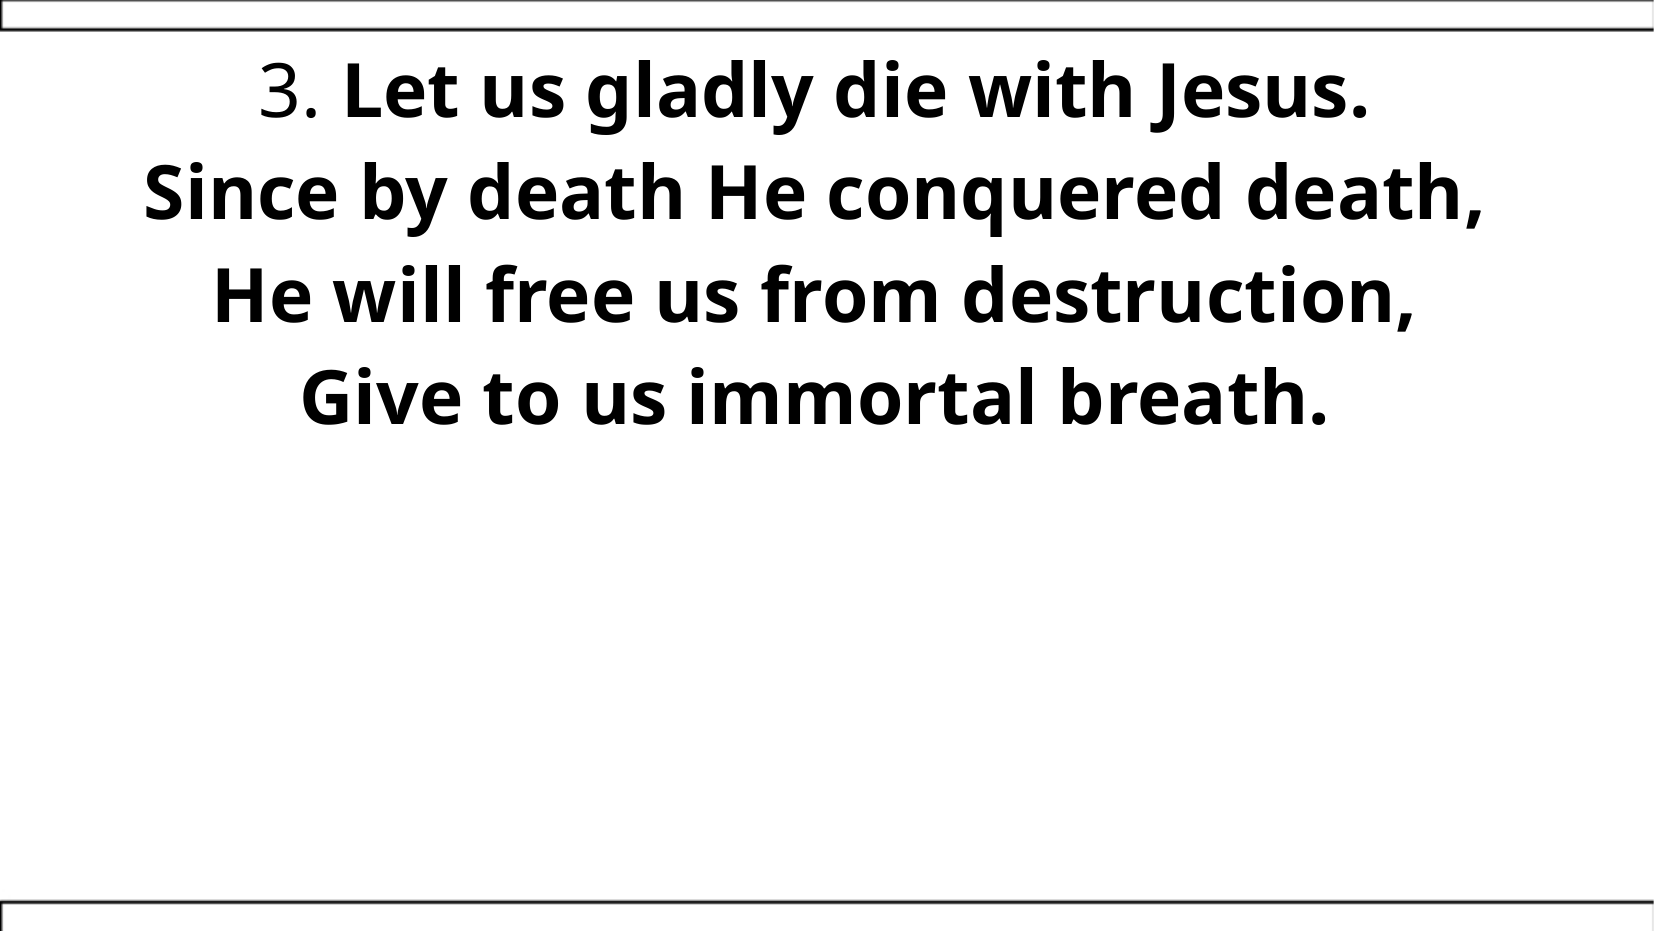

3. Let us gladly die with Jesus.
Since by death He conquered death,
He will free us from destruction,
Give to us immortal breath.